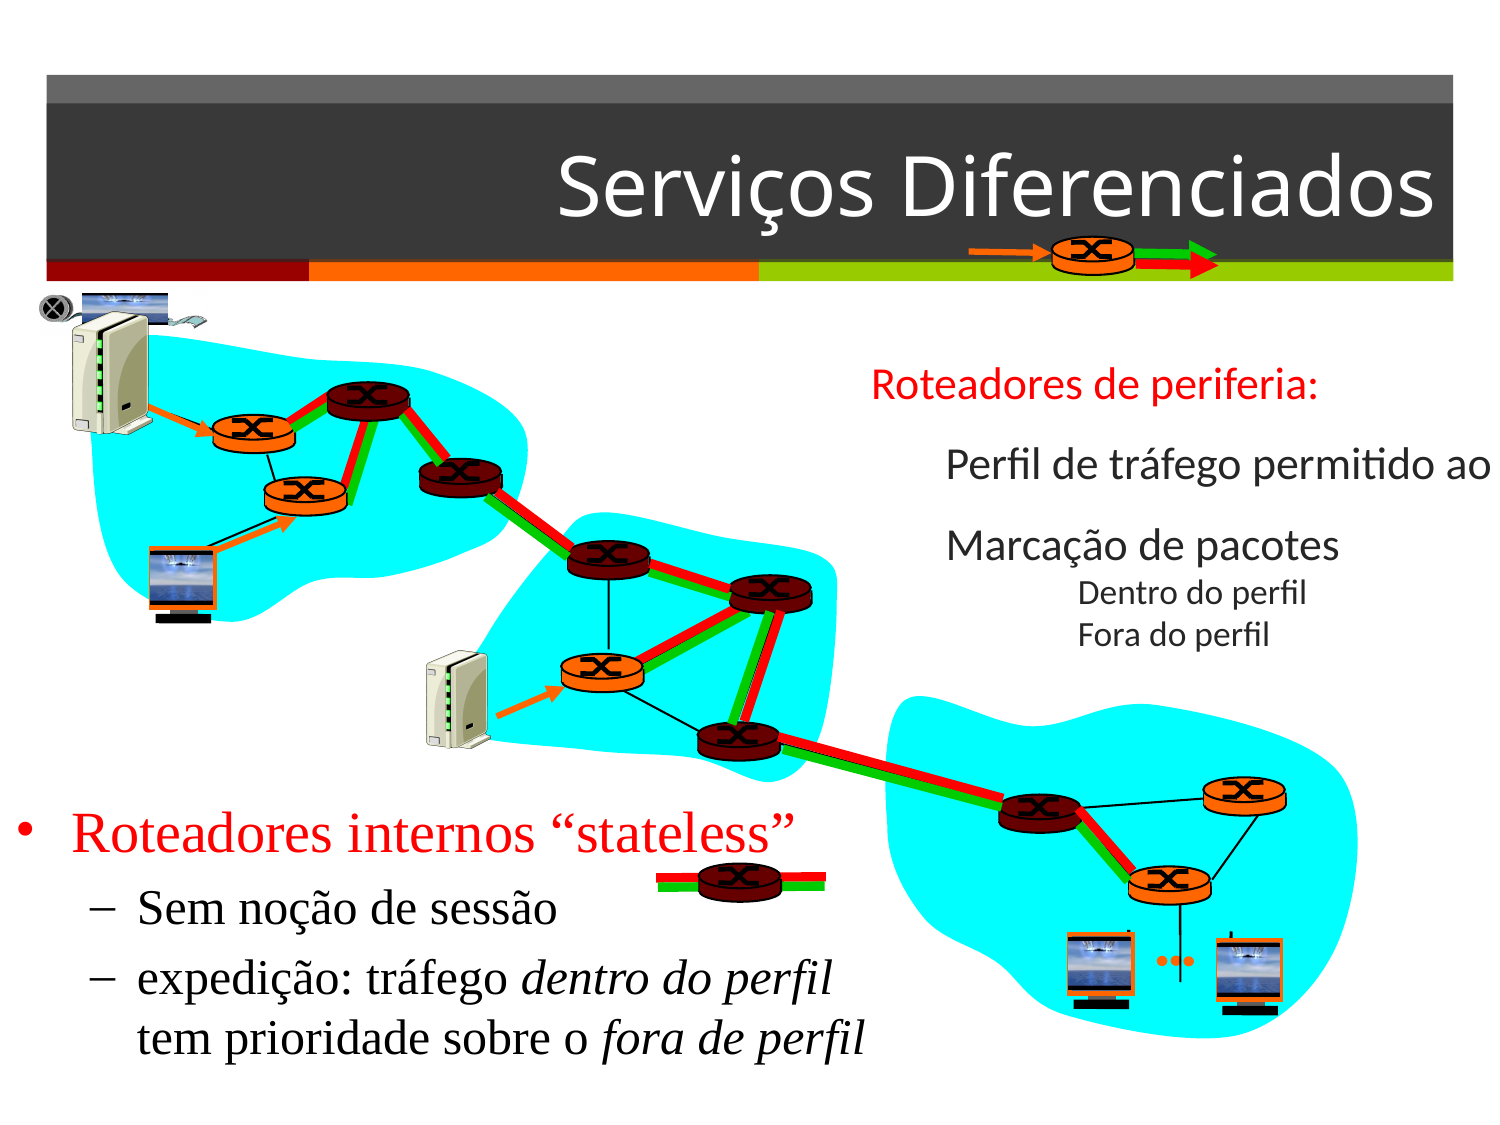

# Serviços Diferenciados
Roteadores de periferia:
Perfil de tráfego permitido ao utilizador
Marcação de pacotes
Dentro do perfil
Fora do perfil
Roteadores internos “stateless”
Sem noção de sessão
expedição: tráfego dentro do perfil tem prioridade sobre o fora de perfil